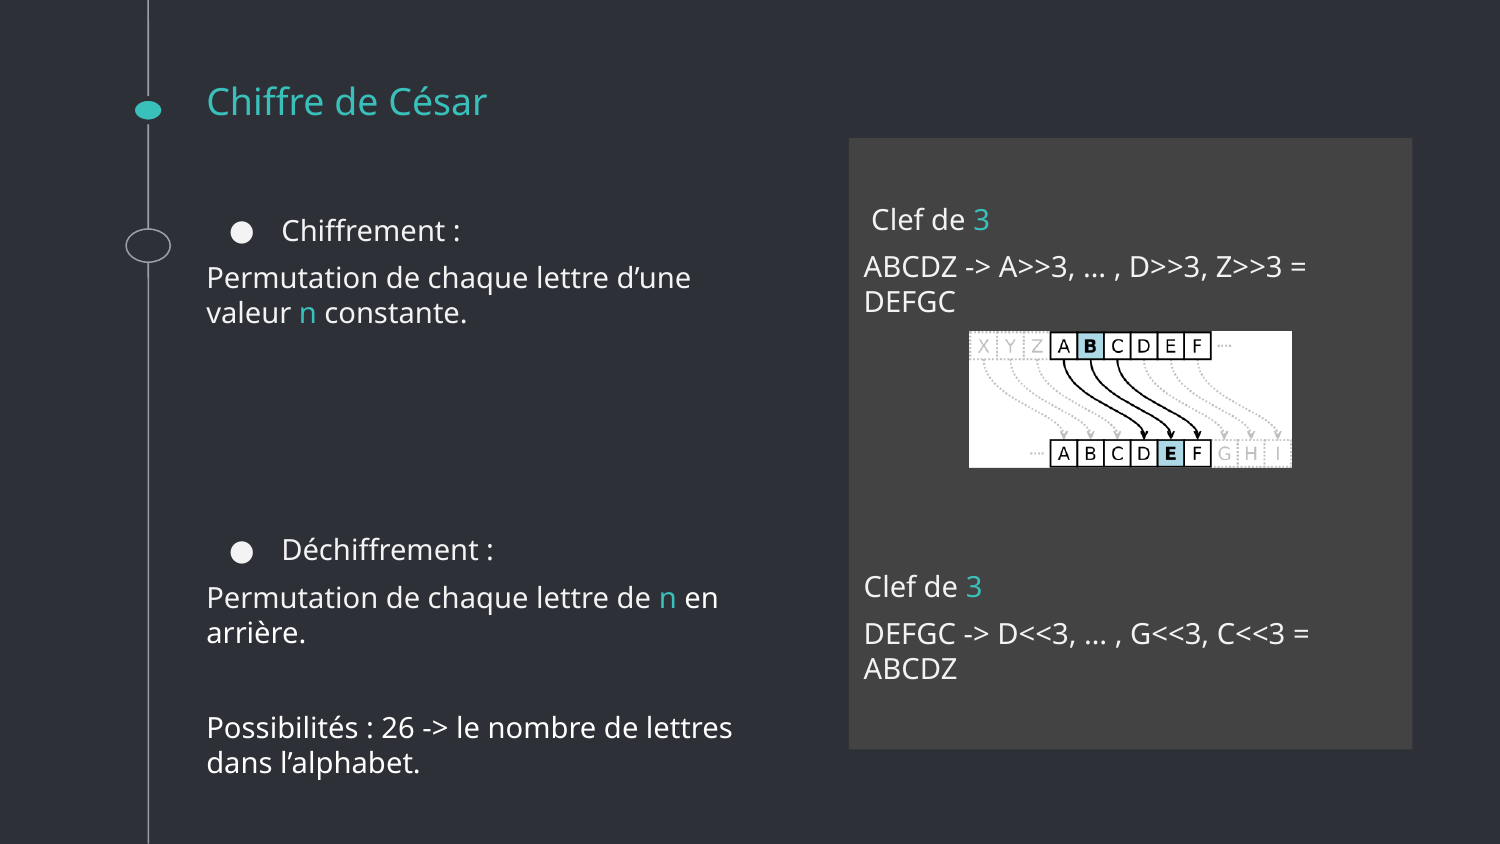

# Chiffre de César
 Clef de 3
ABCDZ -> A>>3, … , D>>3, Z>>3 = DEFGC
Clef de 3
DEFGC -> D<<3, … , G<<3, C<<3 = ABCDZ
Chiffrement :
Permutation de chaque lettre d’une valeur n constante.
Déchiffrement :
Permutation de chaque lettre de n en arrière.
Possibilités : 26 -> le nombre de lettres dans l’alphabet.